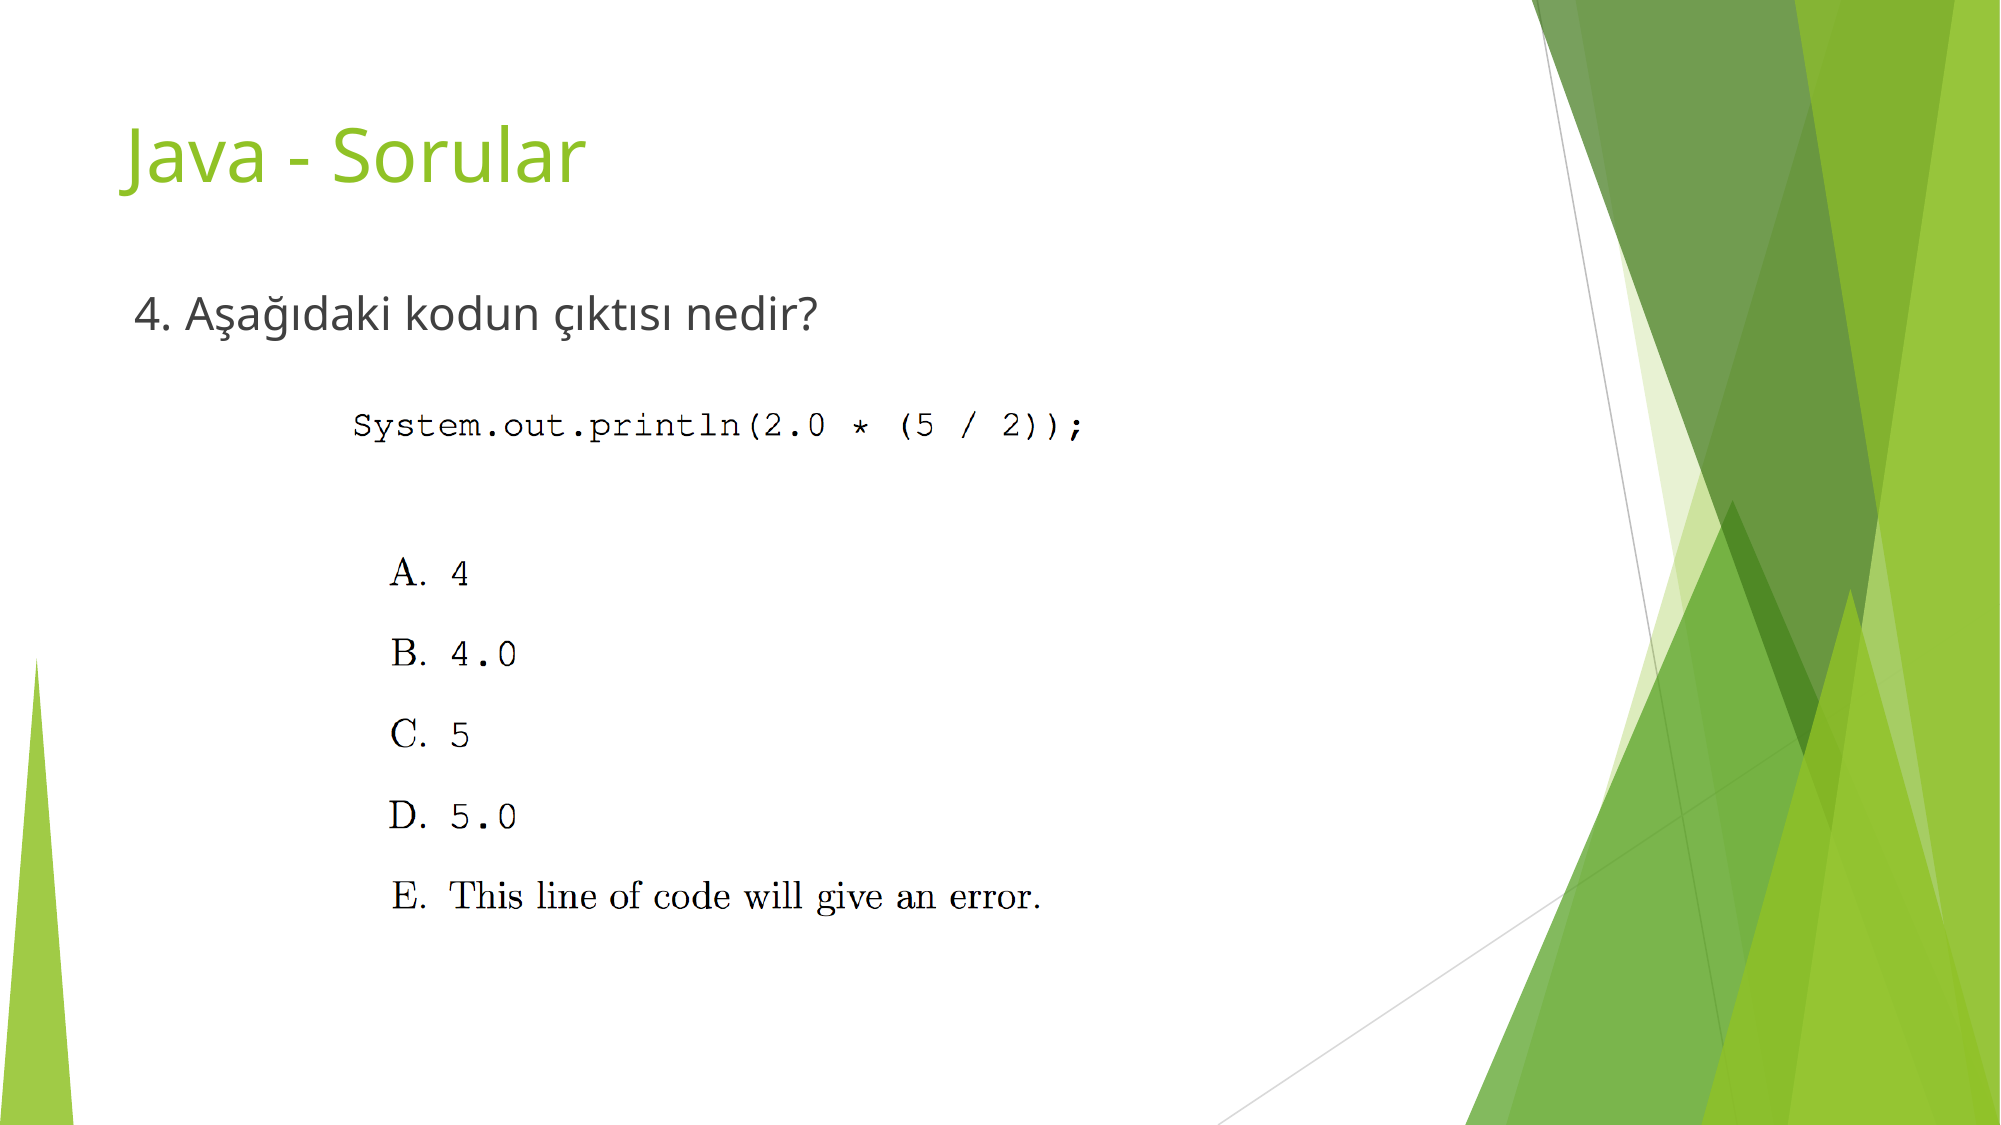

# Java - Sorular
4. Aşağıdaki kodun çıktısı nedir?